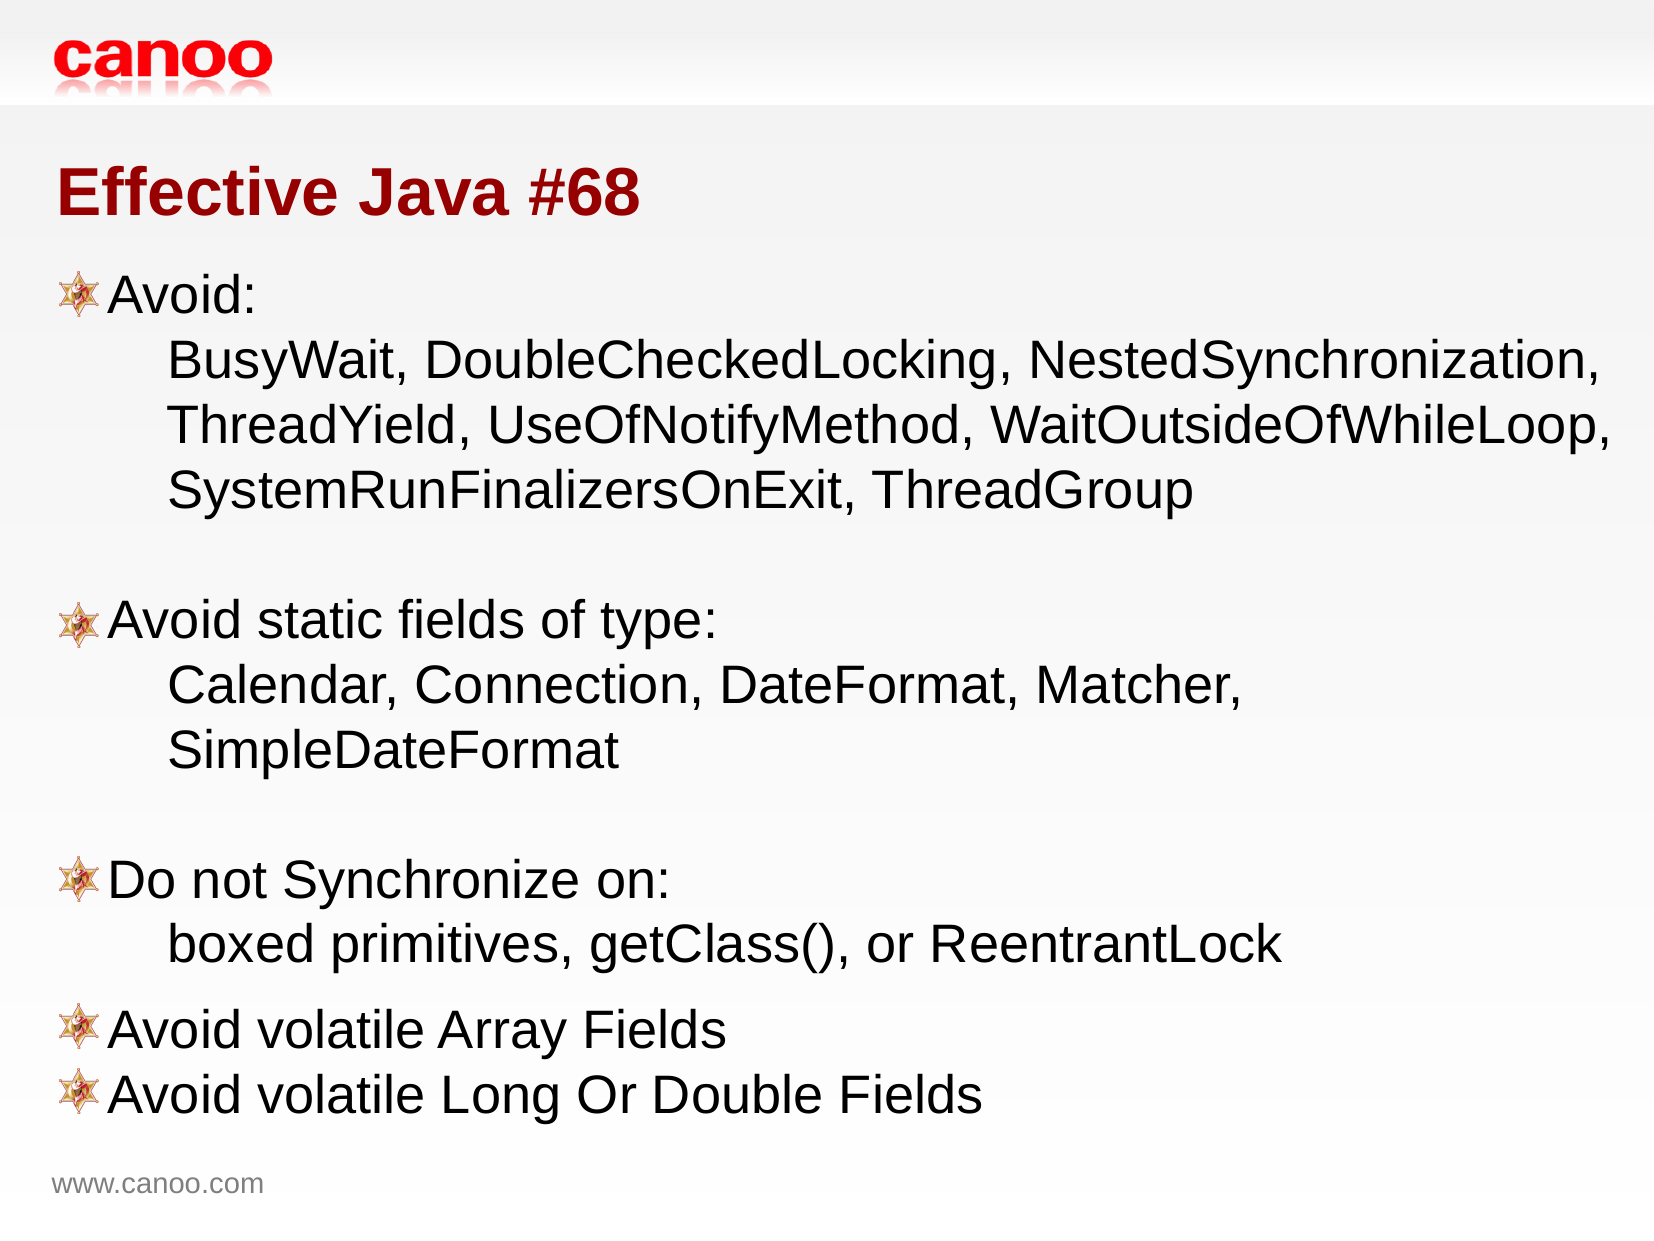

# Effective Java #68
Avoid:
 BusyWait, DoubleCheckedLocking, NestedSynchronization,
 ThreadYield, UseOfNotifyMethod, WaitOutsideOfWhileLoop,
 SystemRunFinalizersOnExit, ThreadGroup
Avoid static fields of type:
 Calendar, Connection, DateFormat, Matcher,
 SimpleDateFormat
Do not Synchronize on:
 boxed primitives, getClass(), or ReentrantLock
Avoid volatile Array Fields
Avoid volatile Long Or Double Fields